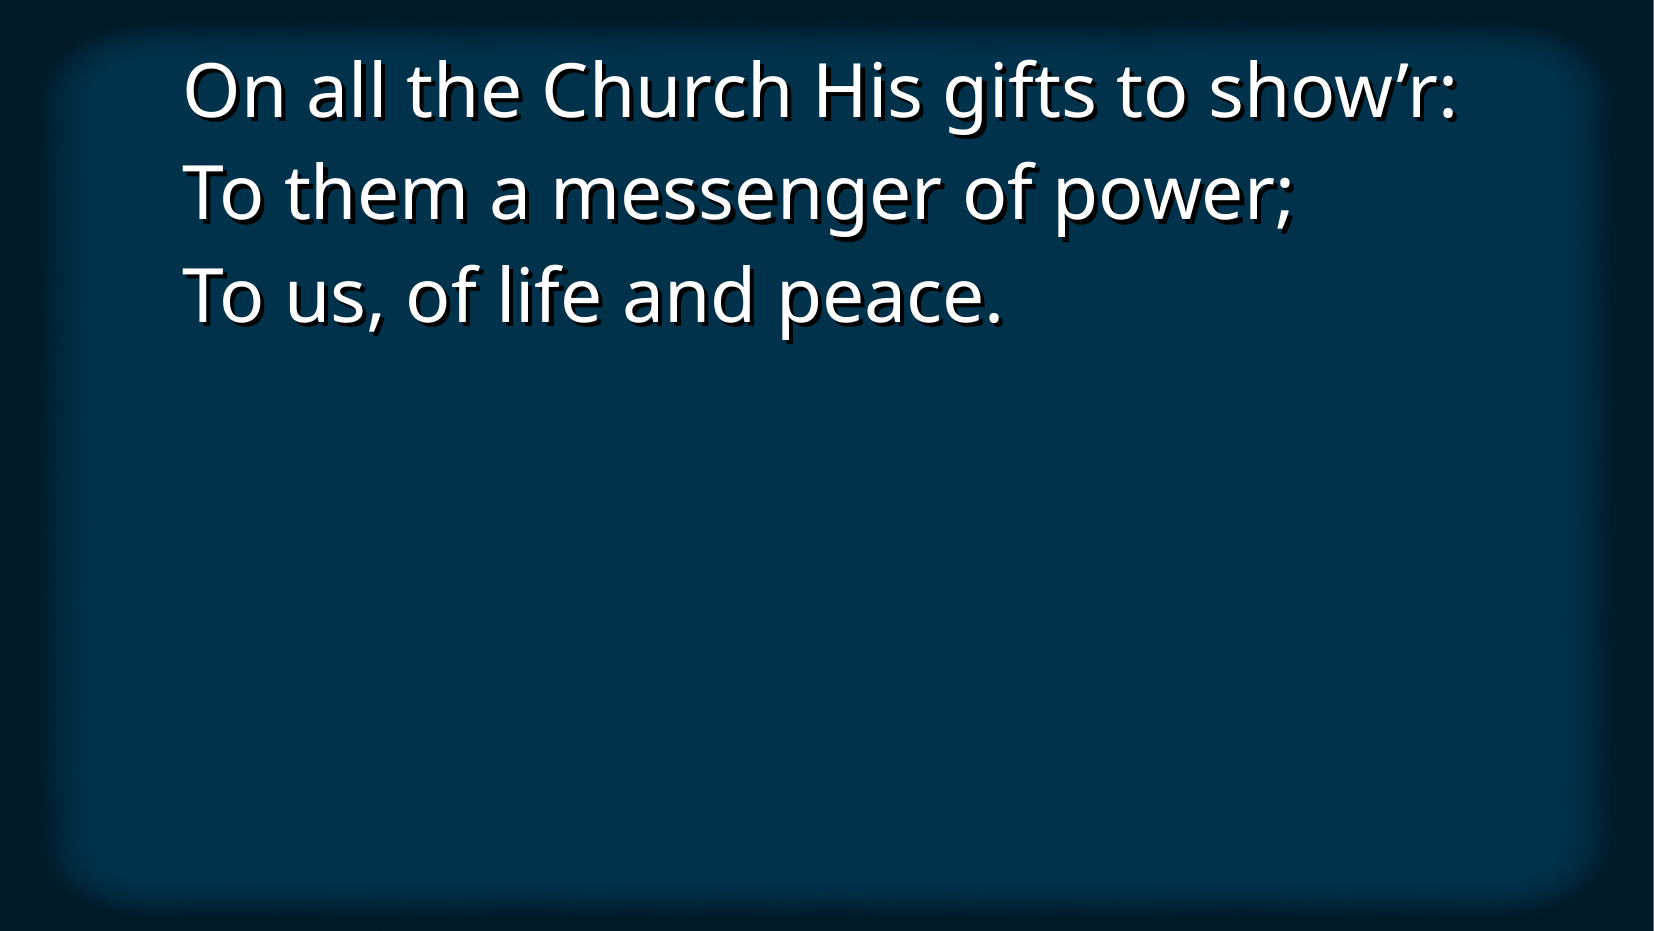

On all the Church His gifts to show’r:
 To them a messenger of power;
 To us, of life and peace.